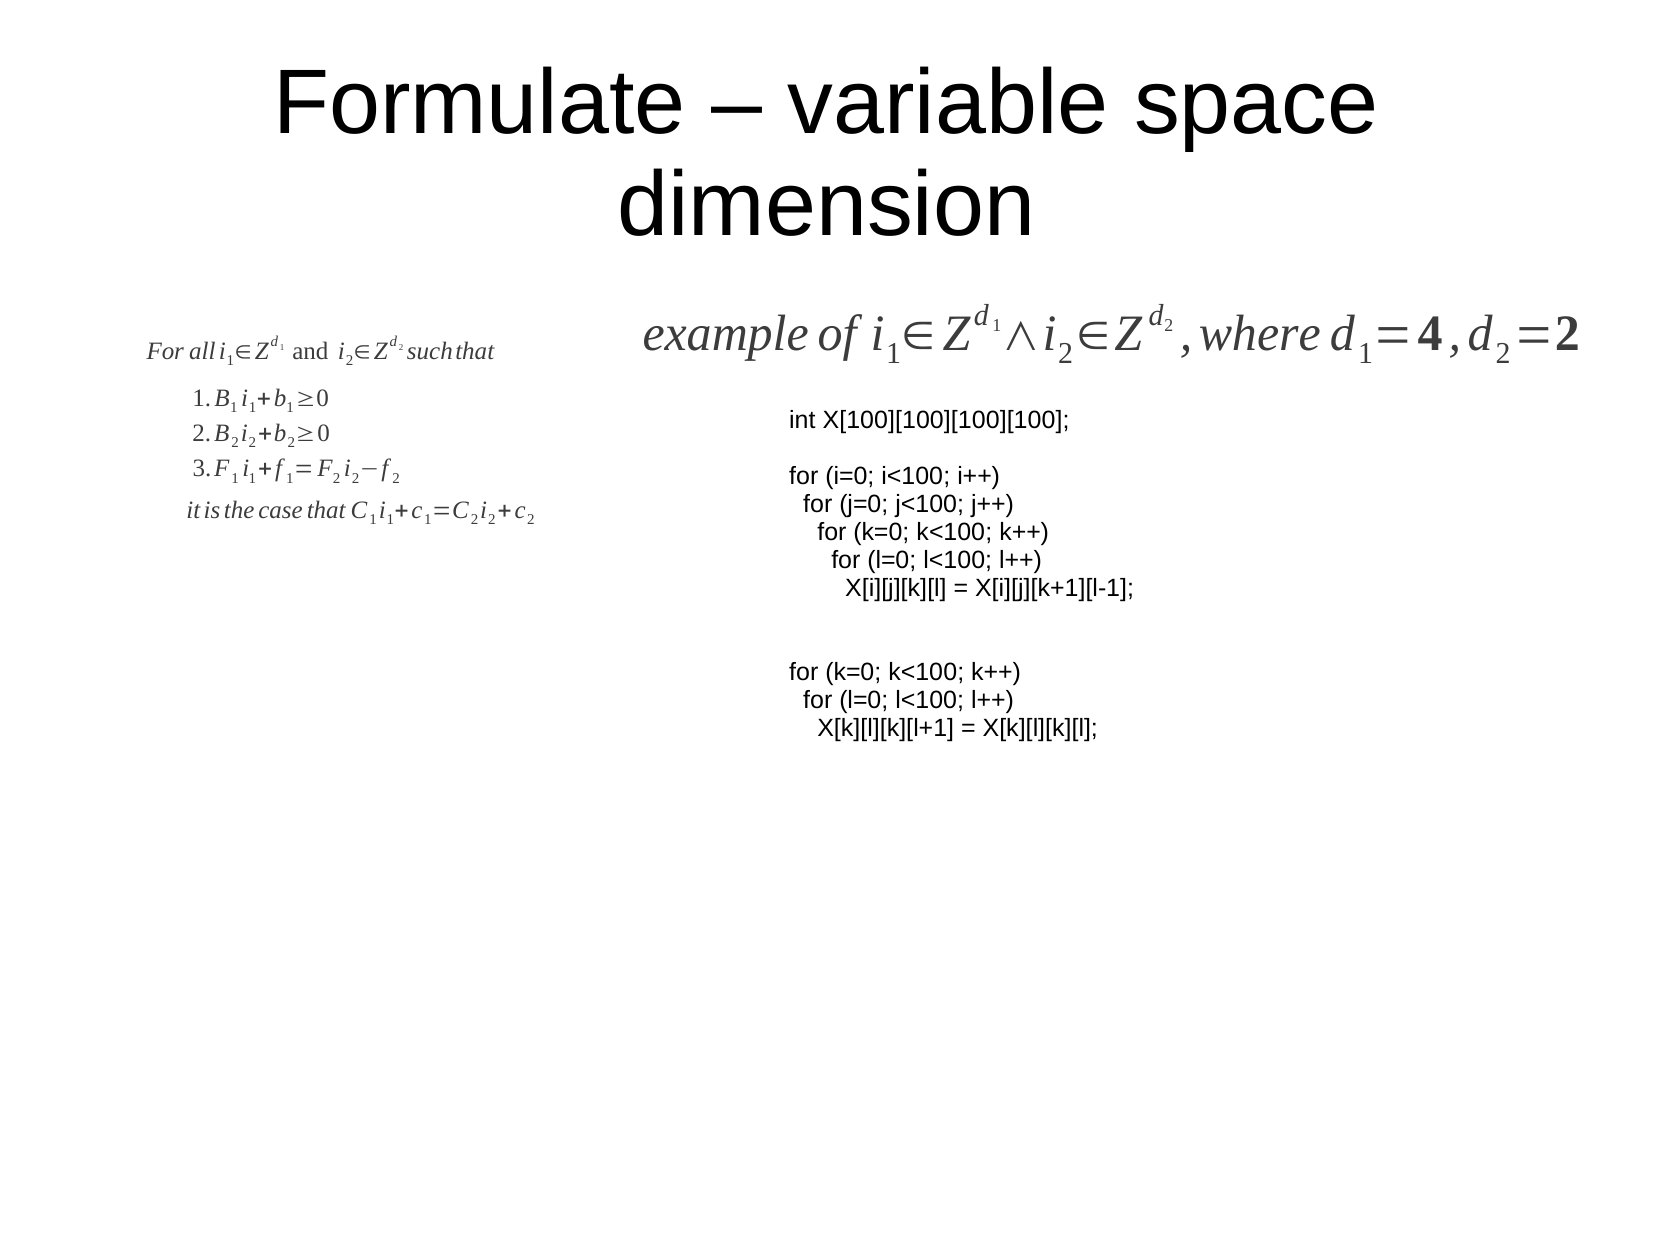

# Formulate – variable space dimension
int X[100][100][100][100];
for (i=0; i<100; i++)
 for (j=0; j<100; j++)
 for (k=0; k<100; k++)
 for (l=0; l<100; l++)
 X[i][j][k][l] = X[i][j][k+1][l-1];
for (k=0; k<100; k++)
 for (l=0; l<100; l++)
 X[k][l][k][l+1] = X[k][l][k][l];